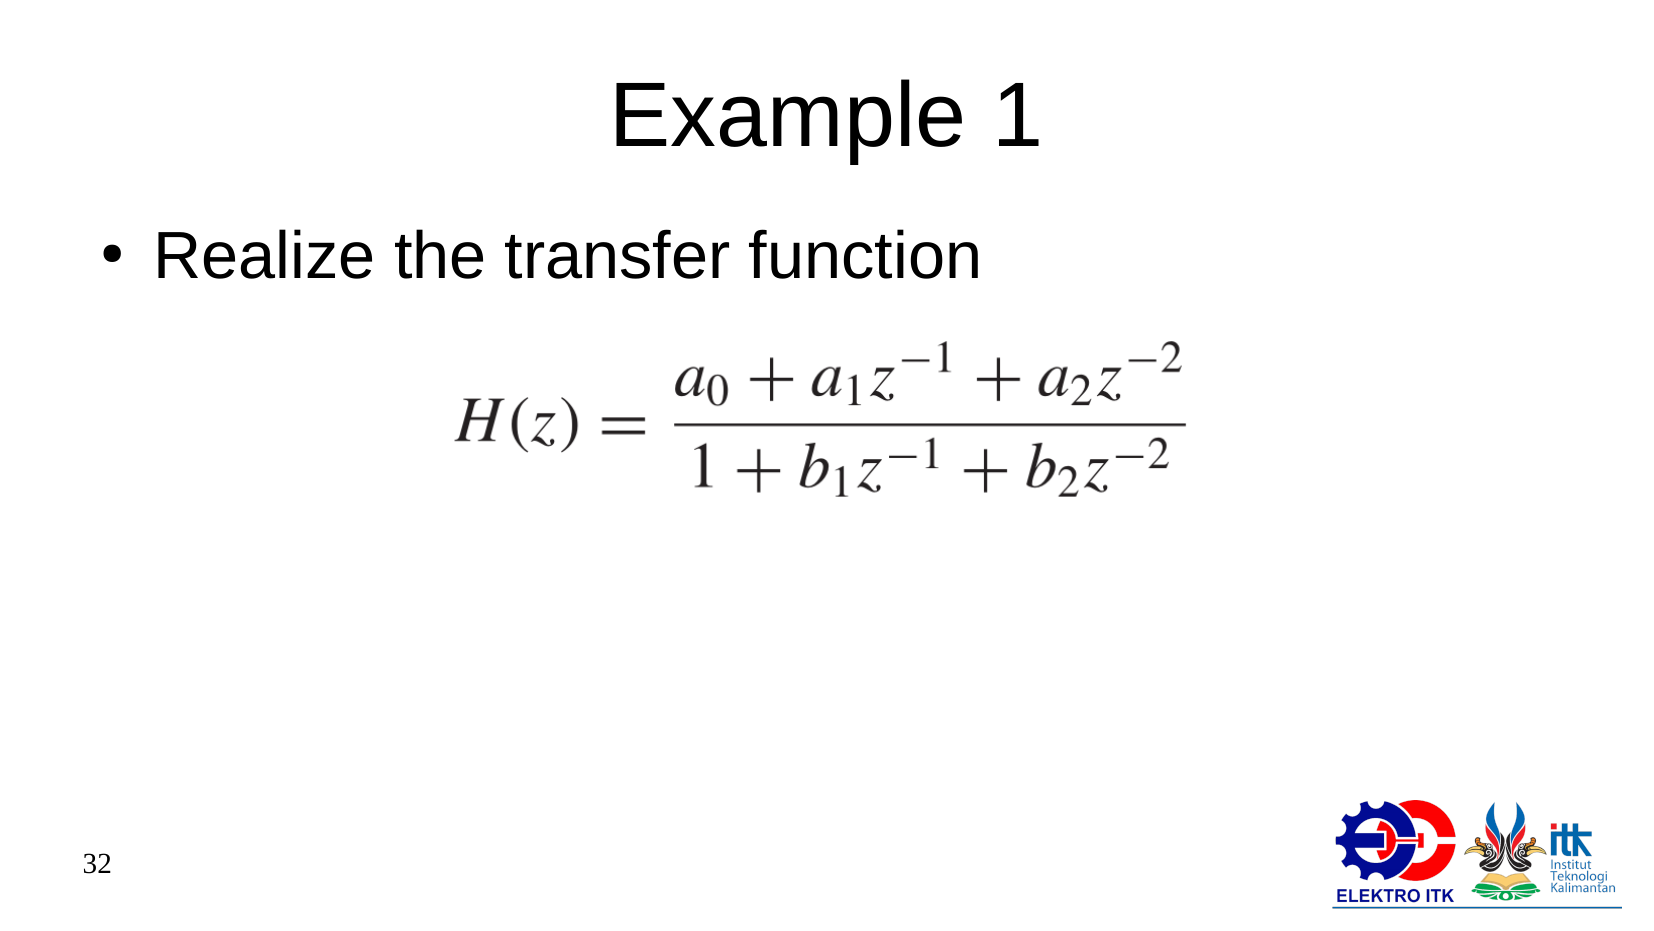

# Example 1
Realize the transfer function